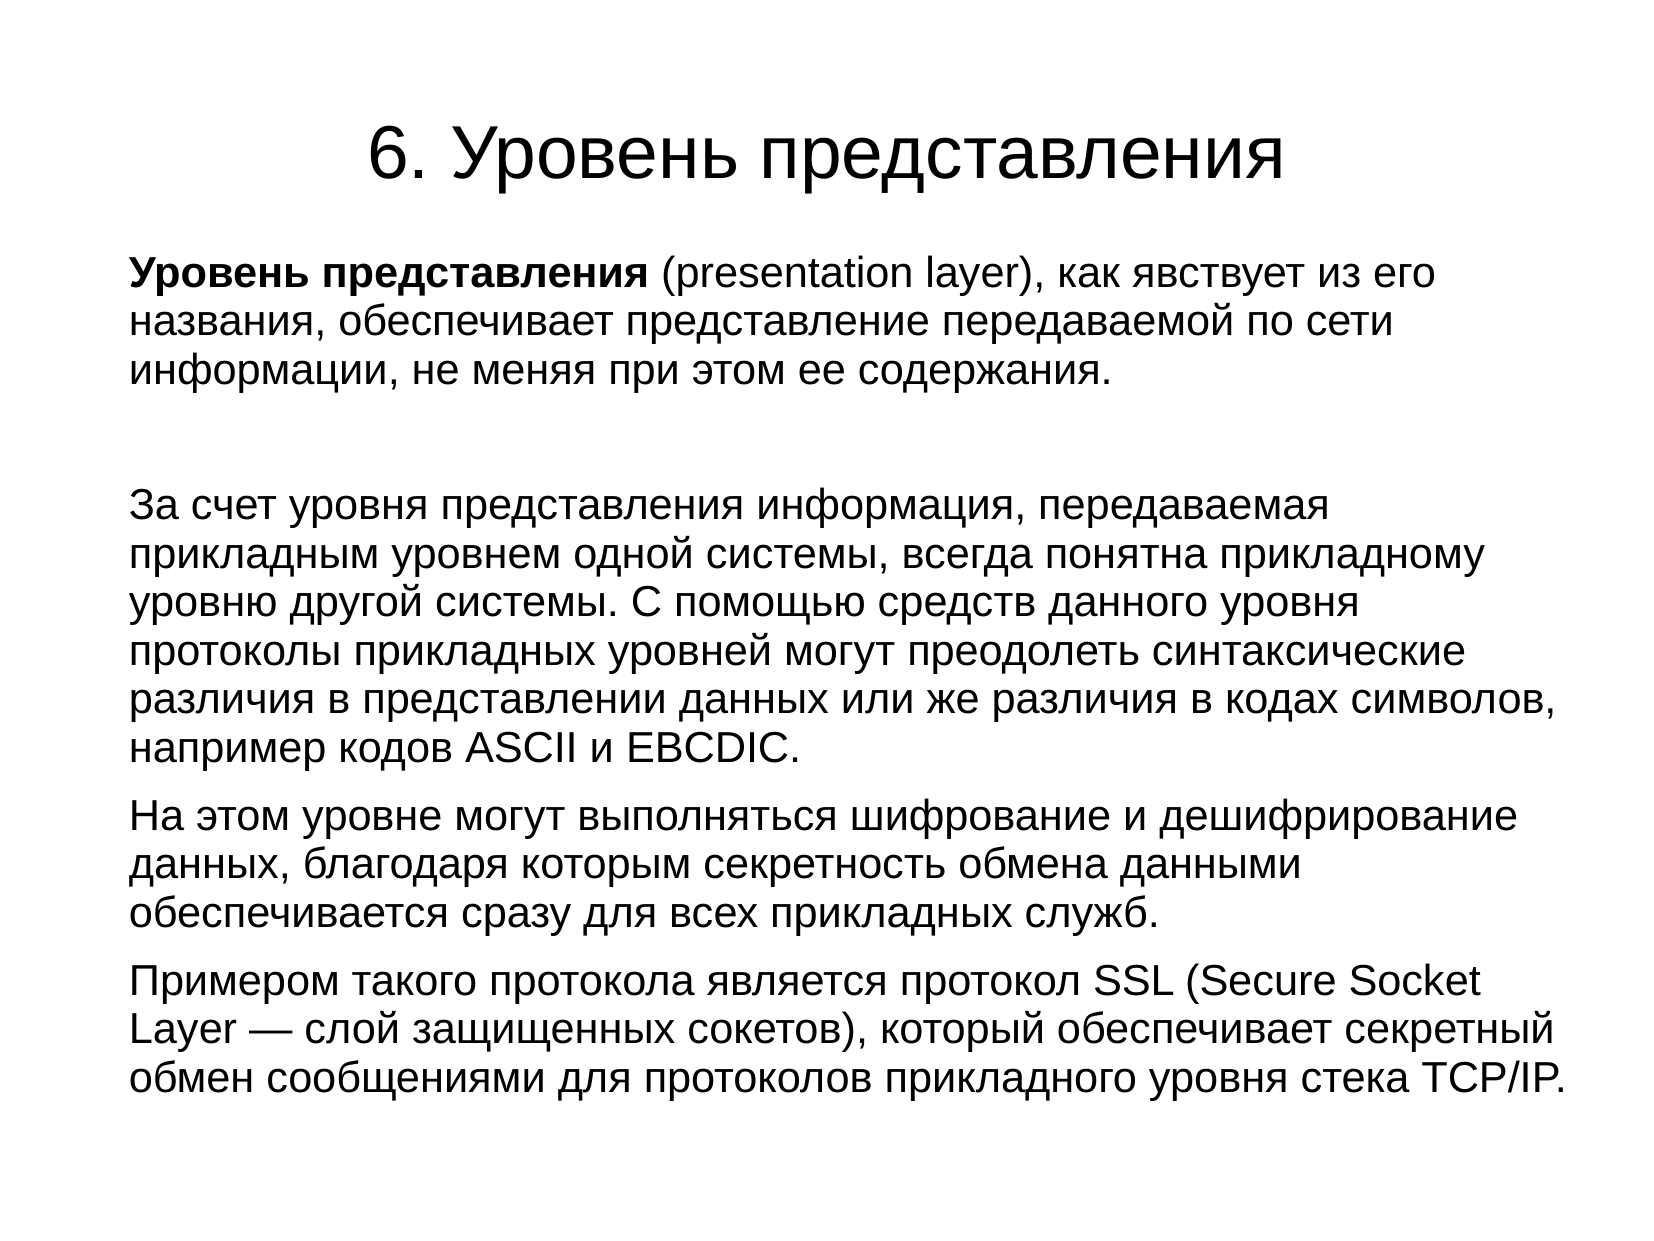

# 6. Уровень представления
Уровень представления (presentation layer), как явствует из его названия, обеспечивает представление передаваемой по сети информации, не меняя при этом ее содержания.
За счет уровня представления информация, передаваемая прикладным уровнем одной системы, всегда понятна прикладному уровню другой системы. С помощью средств данного уровня протоколы прикладных уровней могут преодолеть синтаксические различия в пред­ставлении данных или же различия в кодах символов, например кодов ASCII и EBCDIC.
На этом уровне могут выполняться шифрование и дешифрирование данных, благодаря которым секретность обмена данными обеспечивается сразу для всех прикладных служб.
Примером такого протокола является протокол SSL (Secure Socket Layer — слой защи­щенных сокетов), который обеспечивает секретный обмен сообщениями для протоколов прикладного уровня стека TCP/IP.